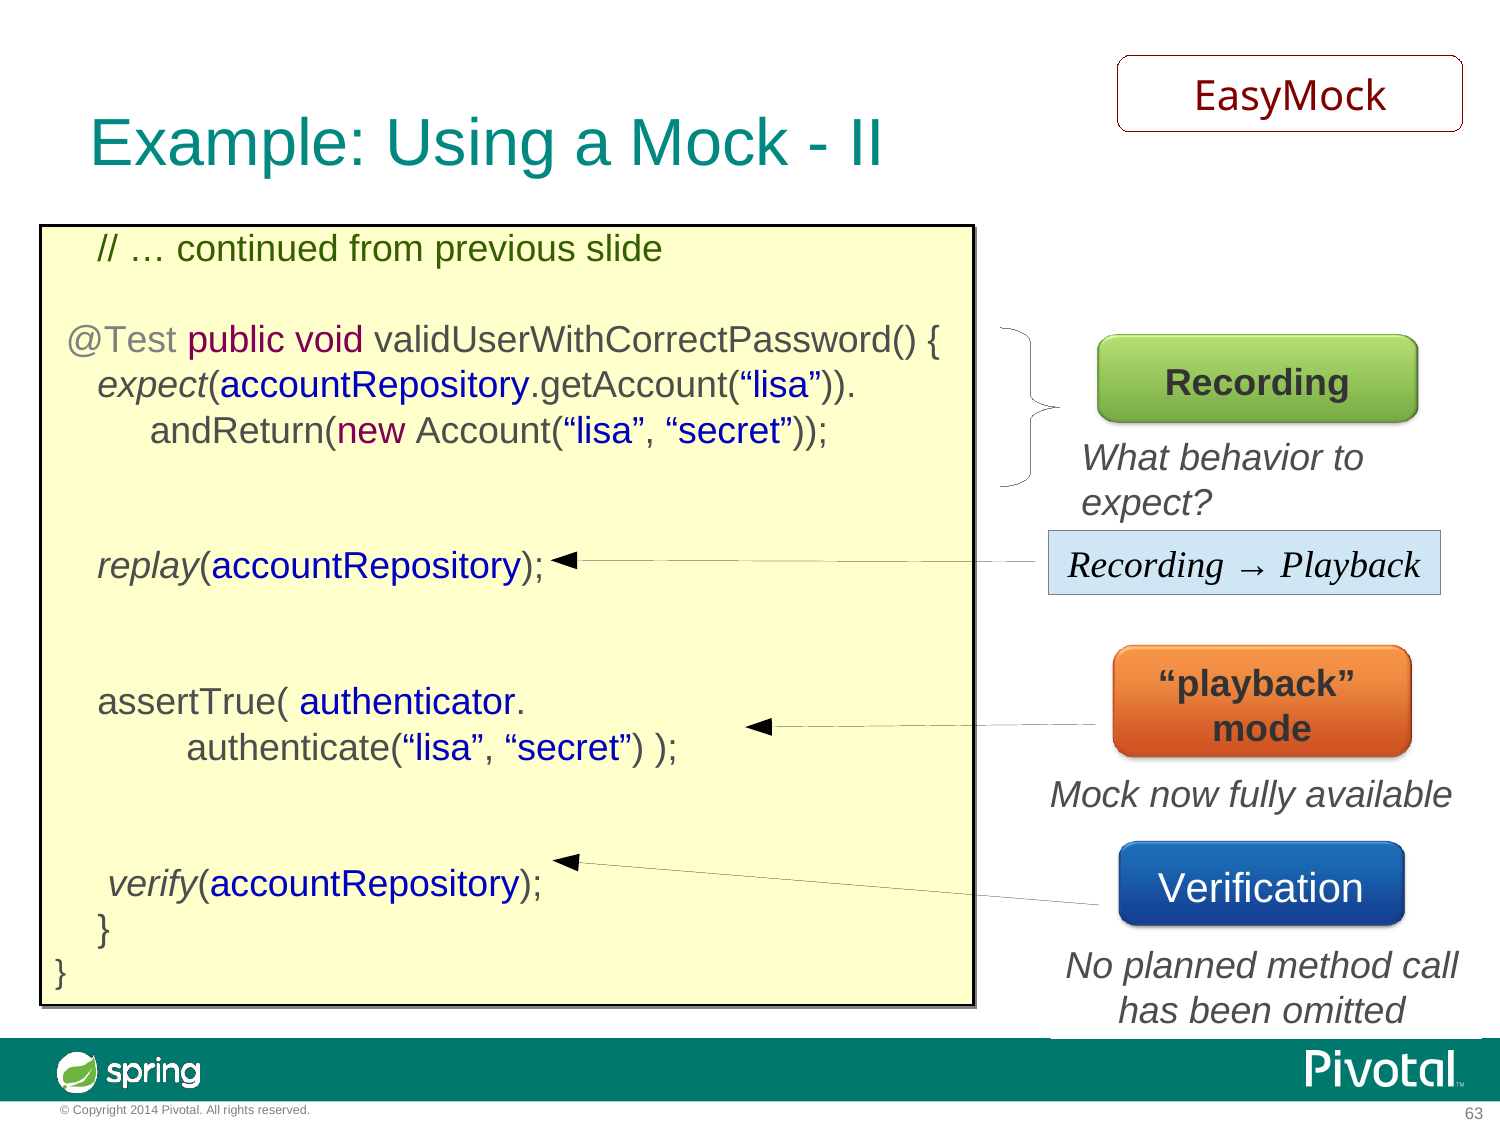

# Example: Using a Mock - II
EasyMock
 // … continued from previous slide
 @Test public void validUserWithCorrectPassword() {
 expect(accountRepository.getAccount(“lisa”)).
 andReturn(new Account(“lisa”, “secret”));
 replay(accountRepository);
 assertTrue( authenticator.
		authenticate(“lisa”, “secret”) );
 verify(accountRepository);
 }
}
Recording
What behavior to expect?
Recording → Playback
“playback”
mode
Mock now fully available
Verification
No planned method call
has been omitted